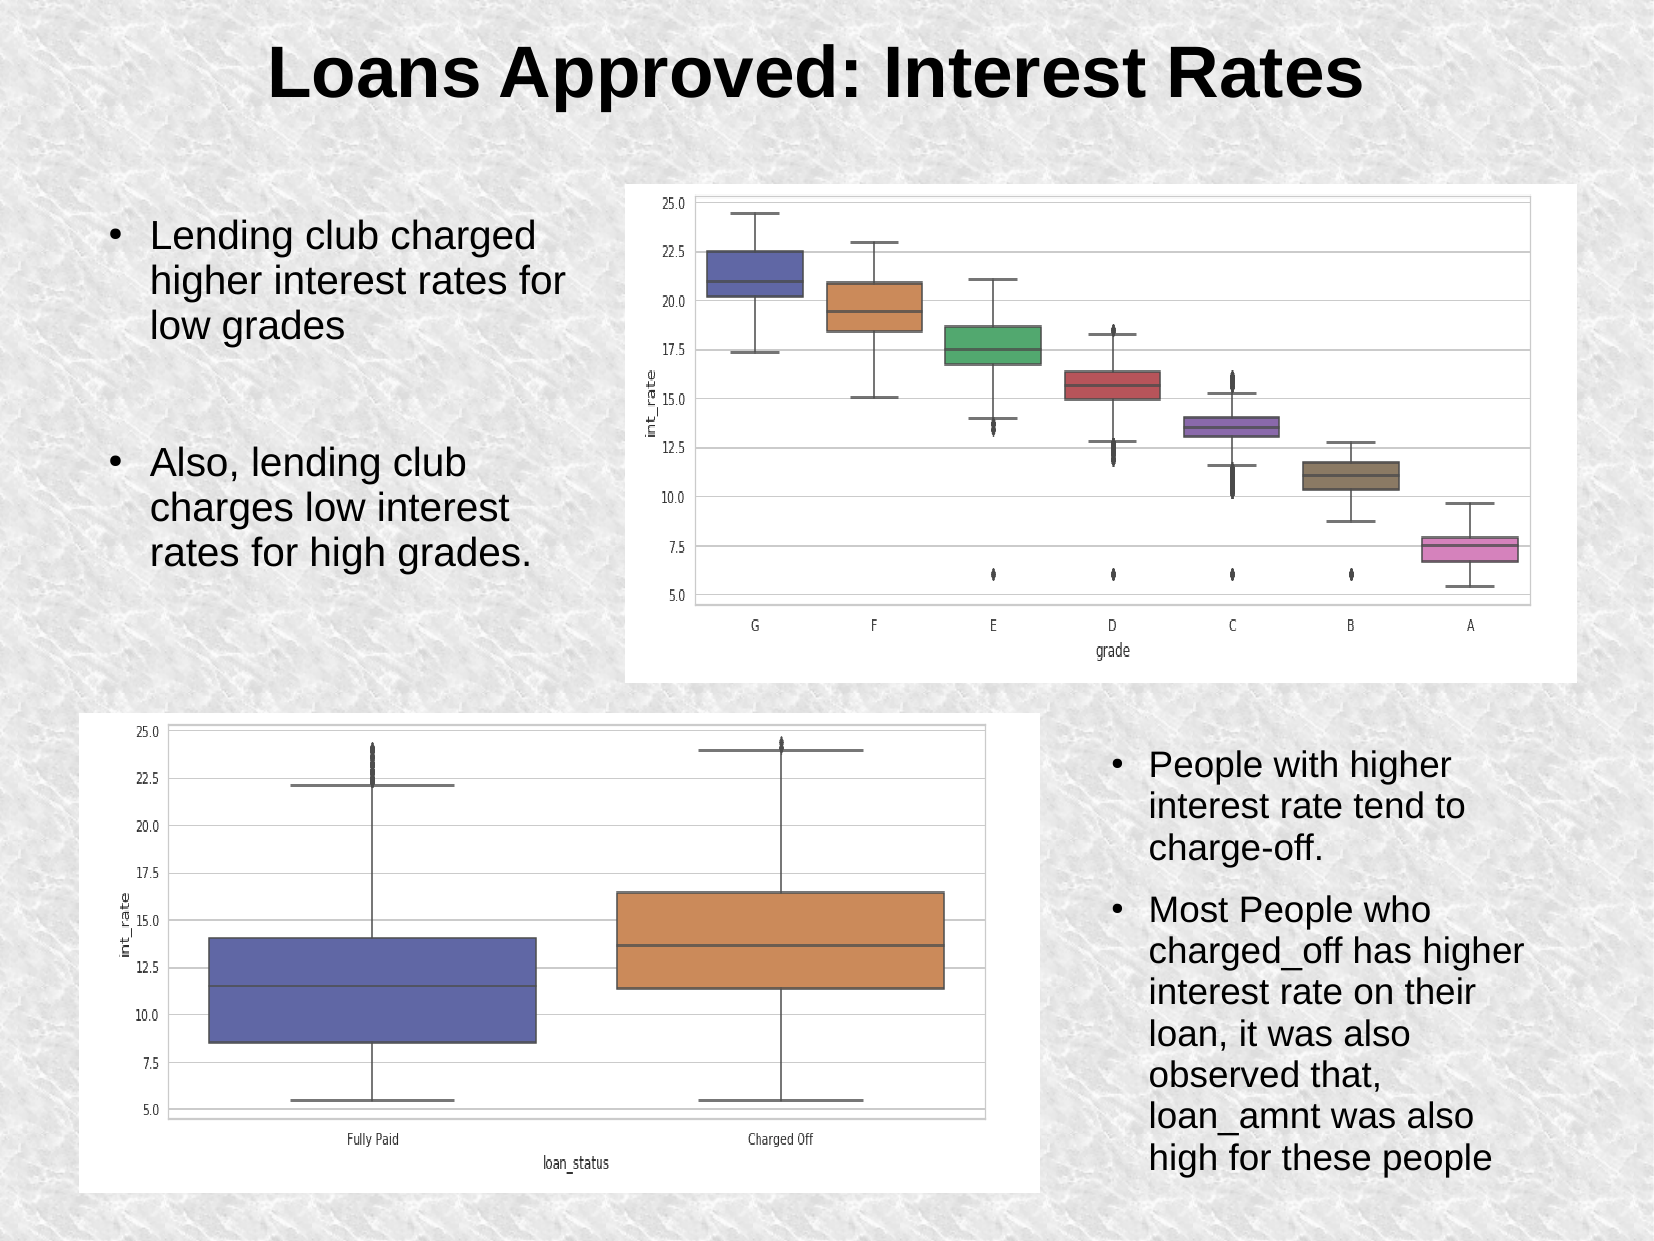

# Loans Approved: Interest Rates
Lending club charged higher interest rates for low grades
Also, lending club charges low interest rates for high grades.
People with higher interest rate tend to charge-off.
Most People who charged_off has higher interest rate on their loan, it was also observed that, loan_amnt was also high for these people